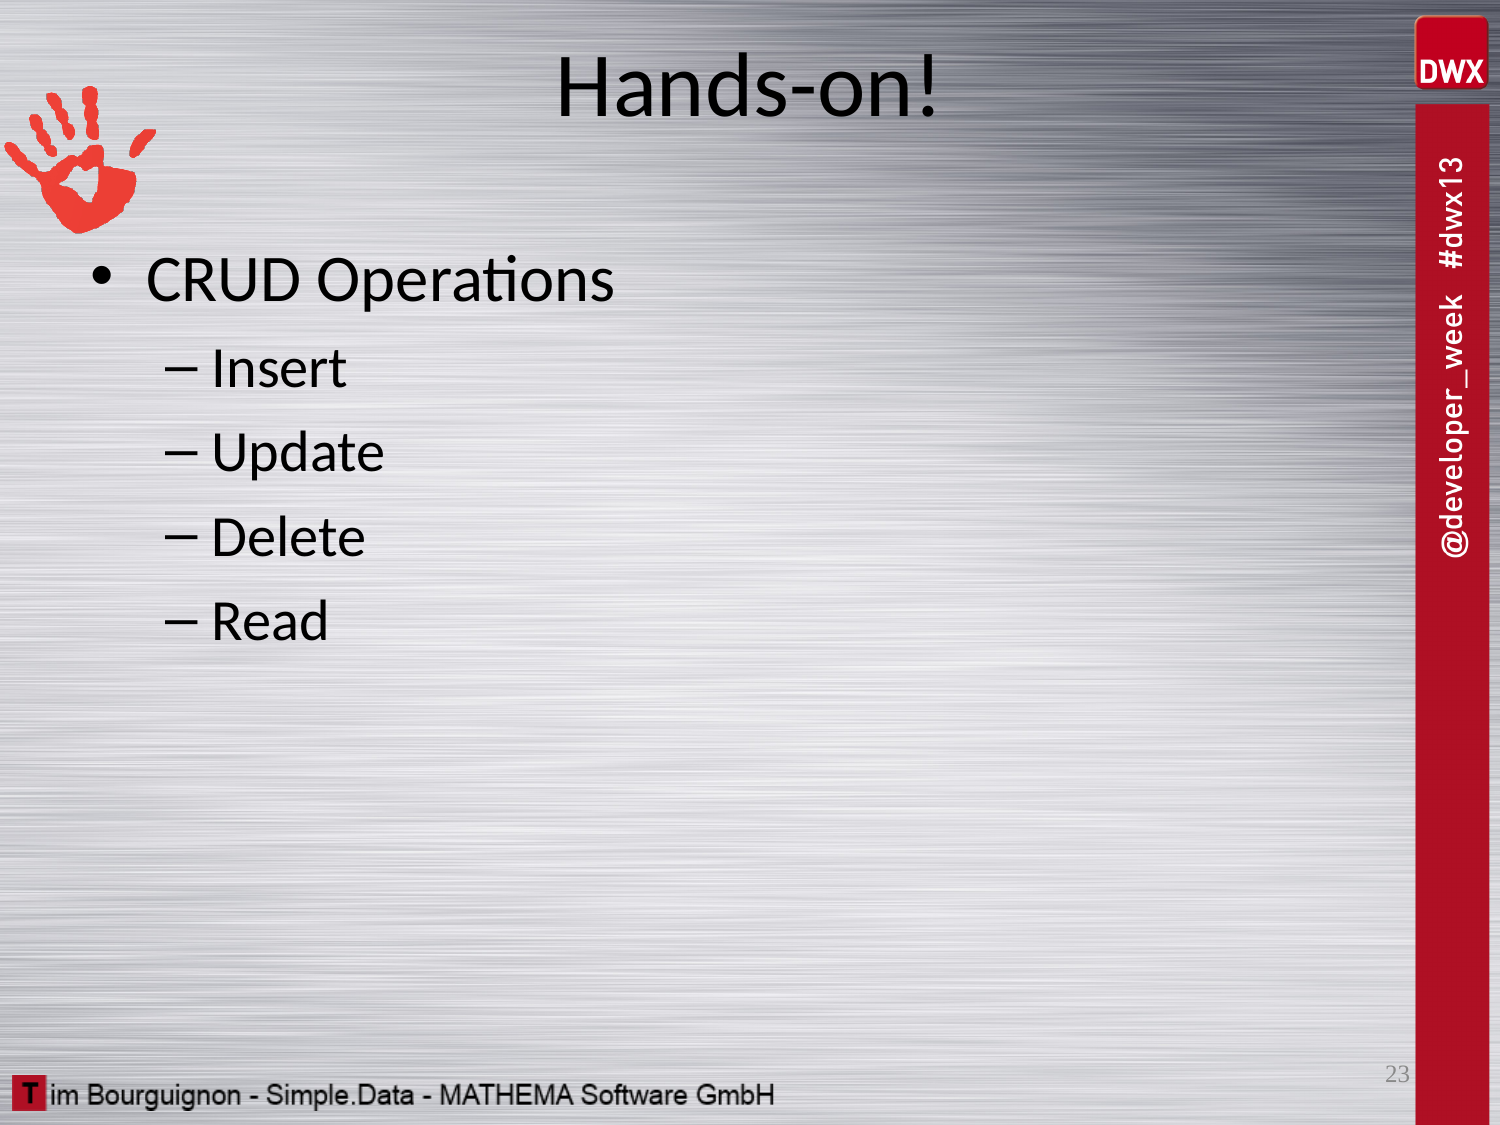

# Hands-on!
CRUD Operations
Insert
Update
Delete
Read
23